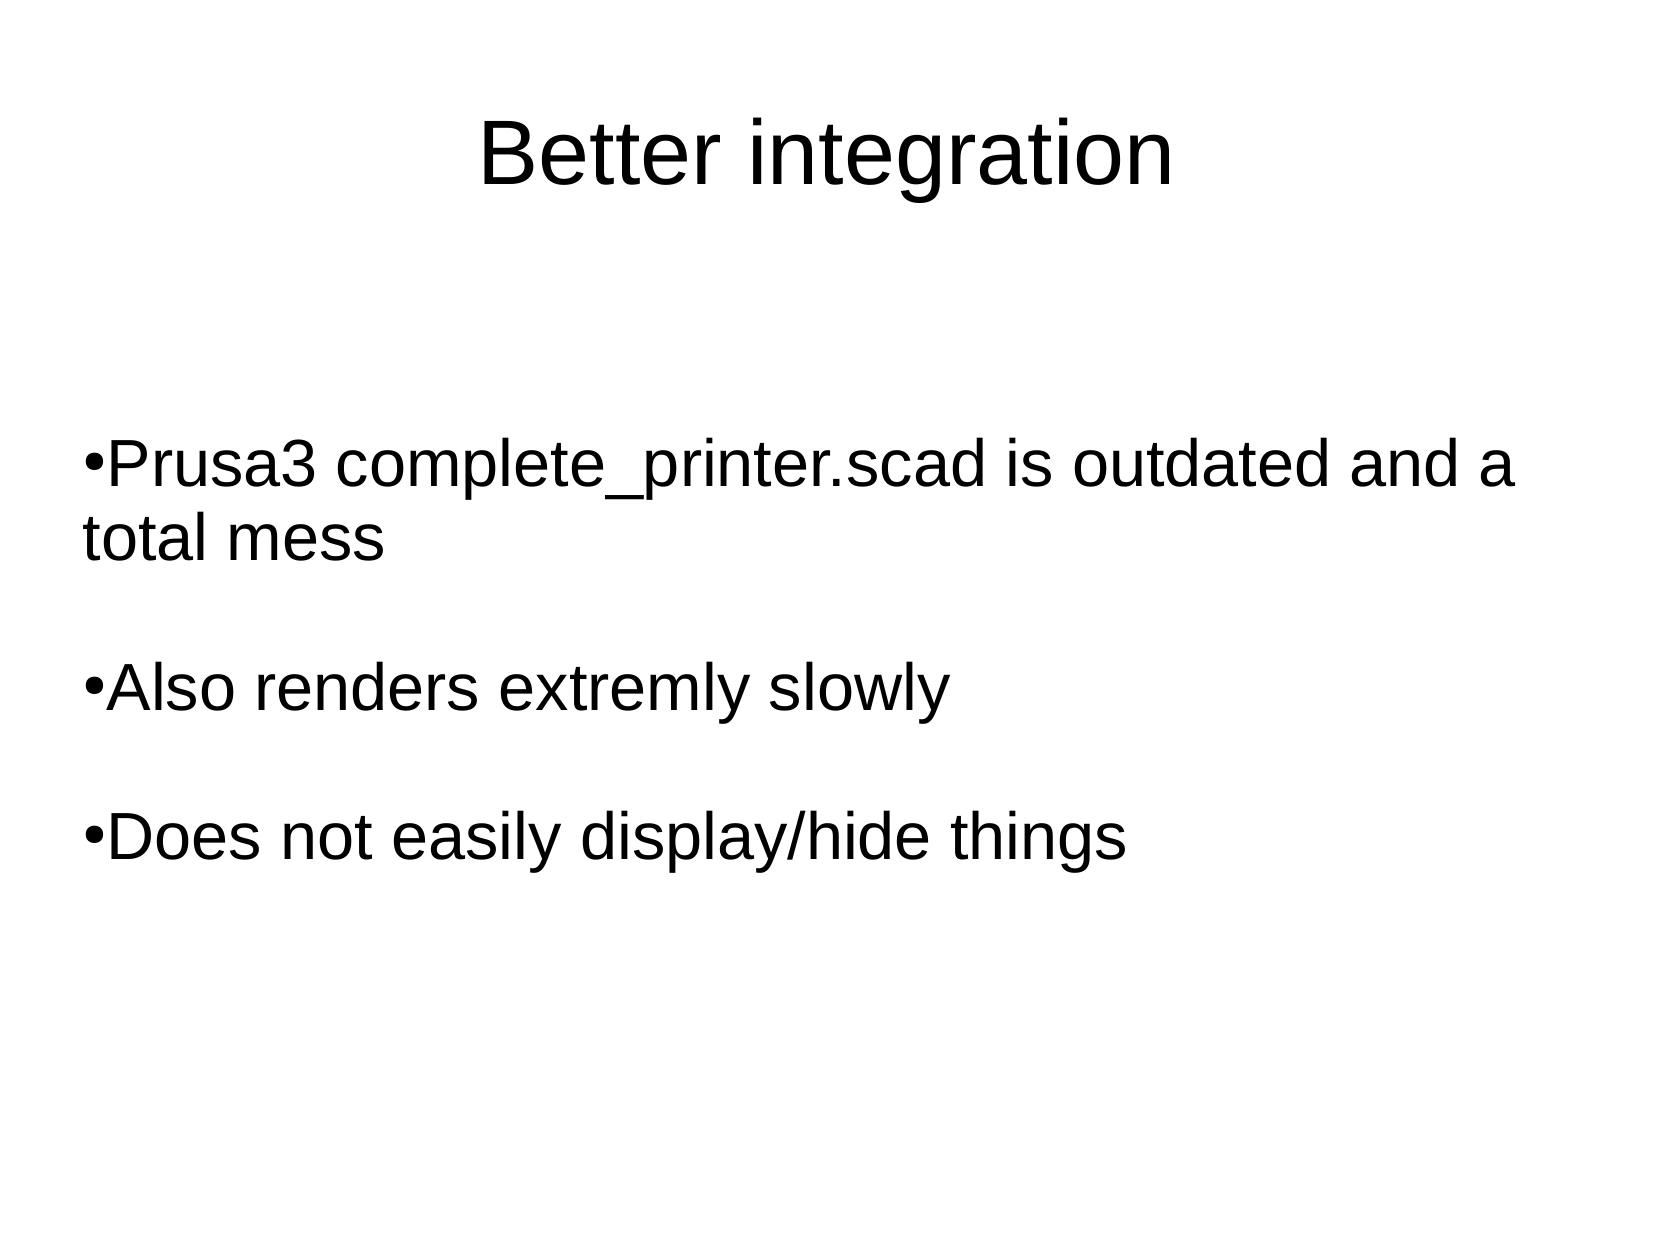

# Better integration
Prusa3 complete_printer.scad is outdated and a total mess
Also renders extremly slowly
Does not easily display/hide things